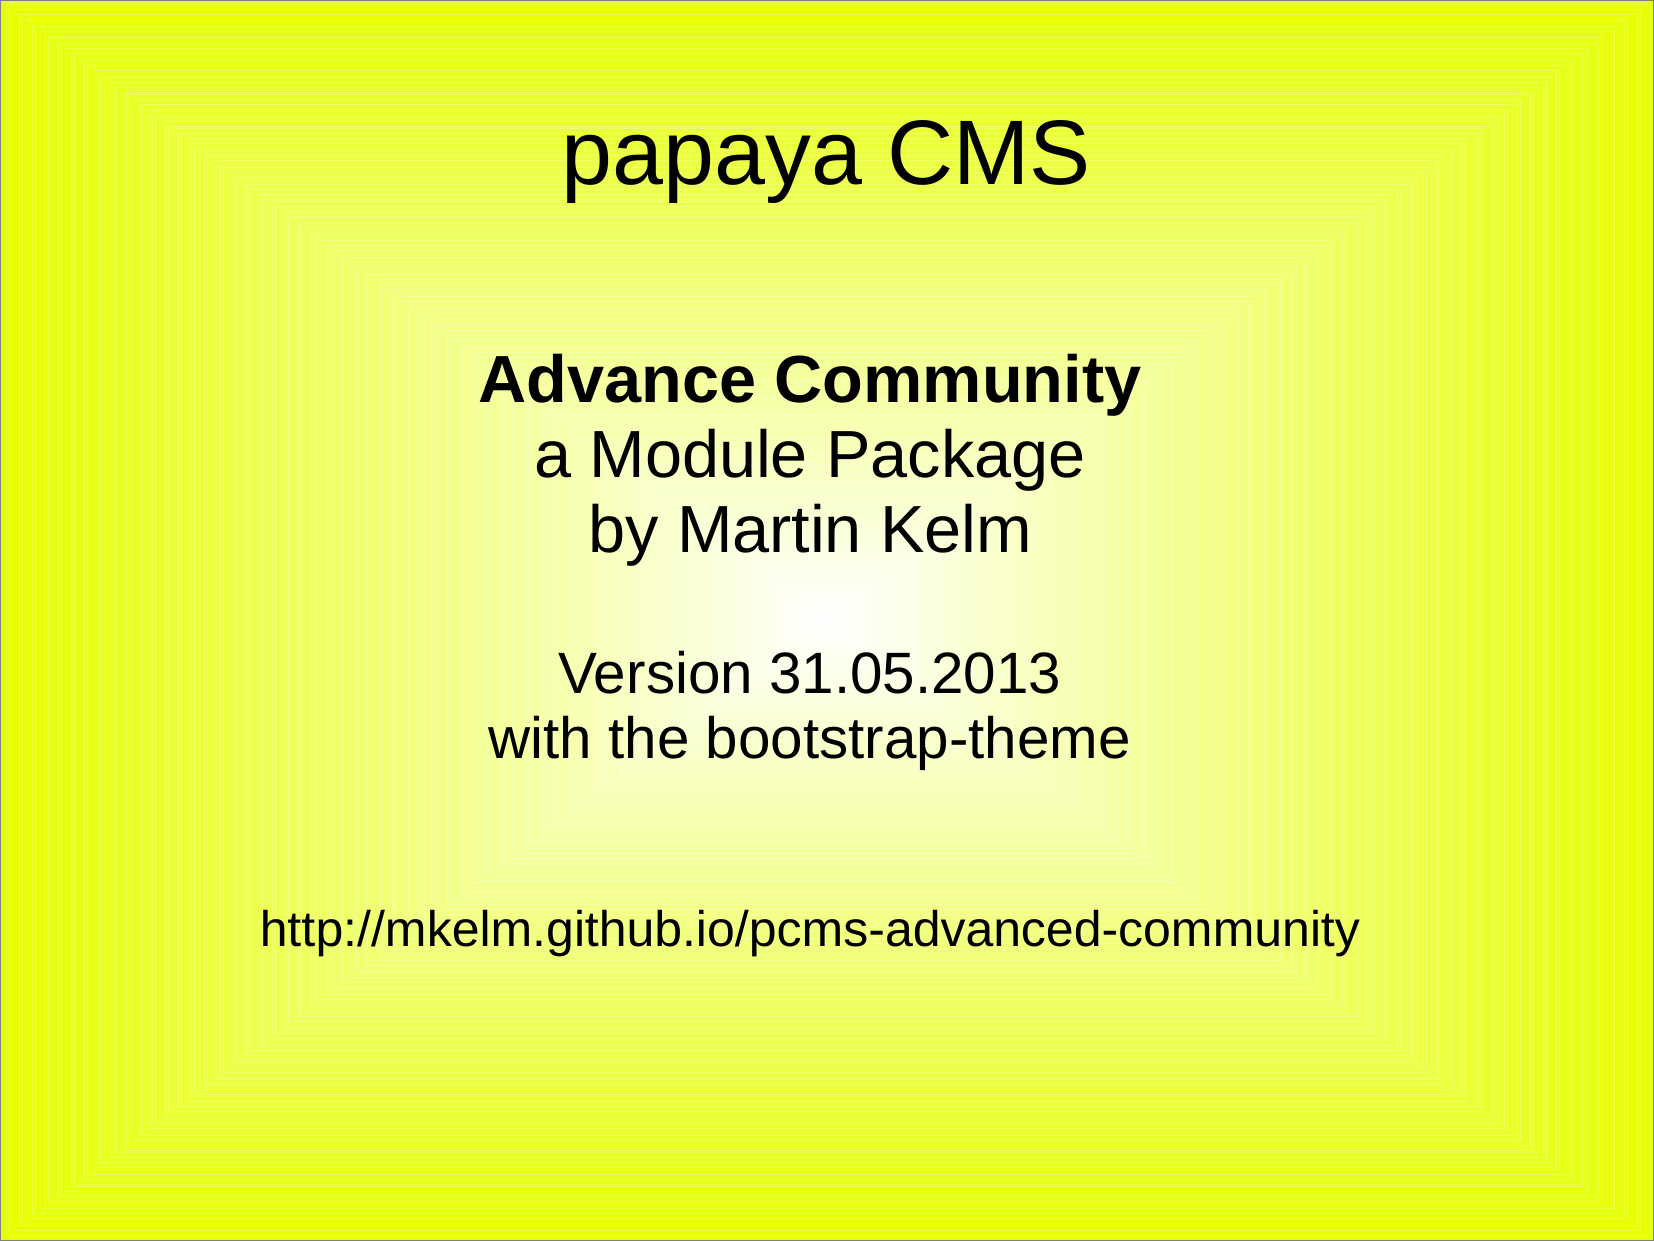

# papaya CMS
Advance Community
a Module Package
by Martin Kelm
Version 31.05.2013
with the bootstrap-theme
http://mkelm.github.io/pcms-advanced-community